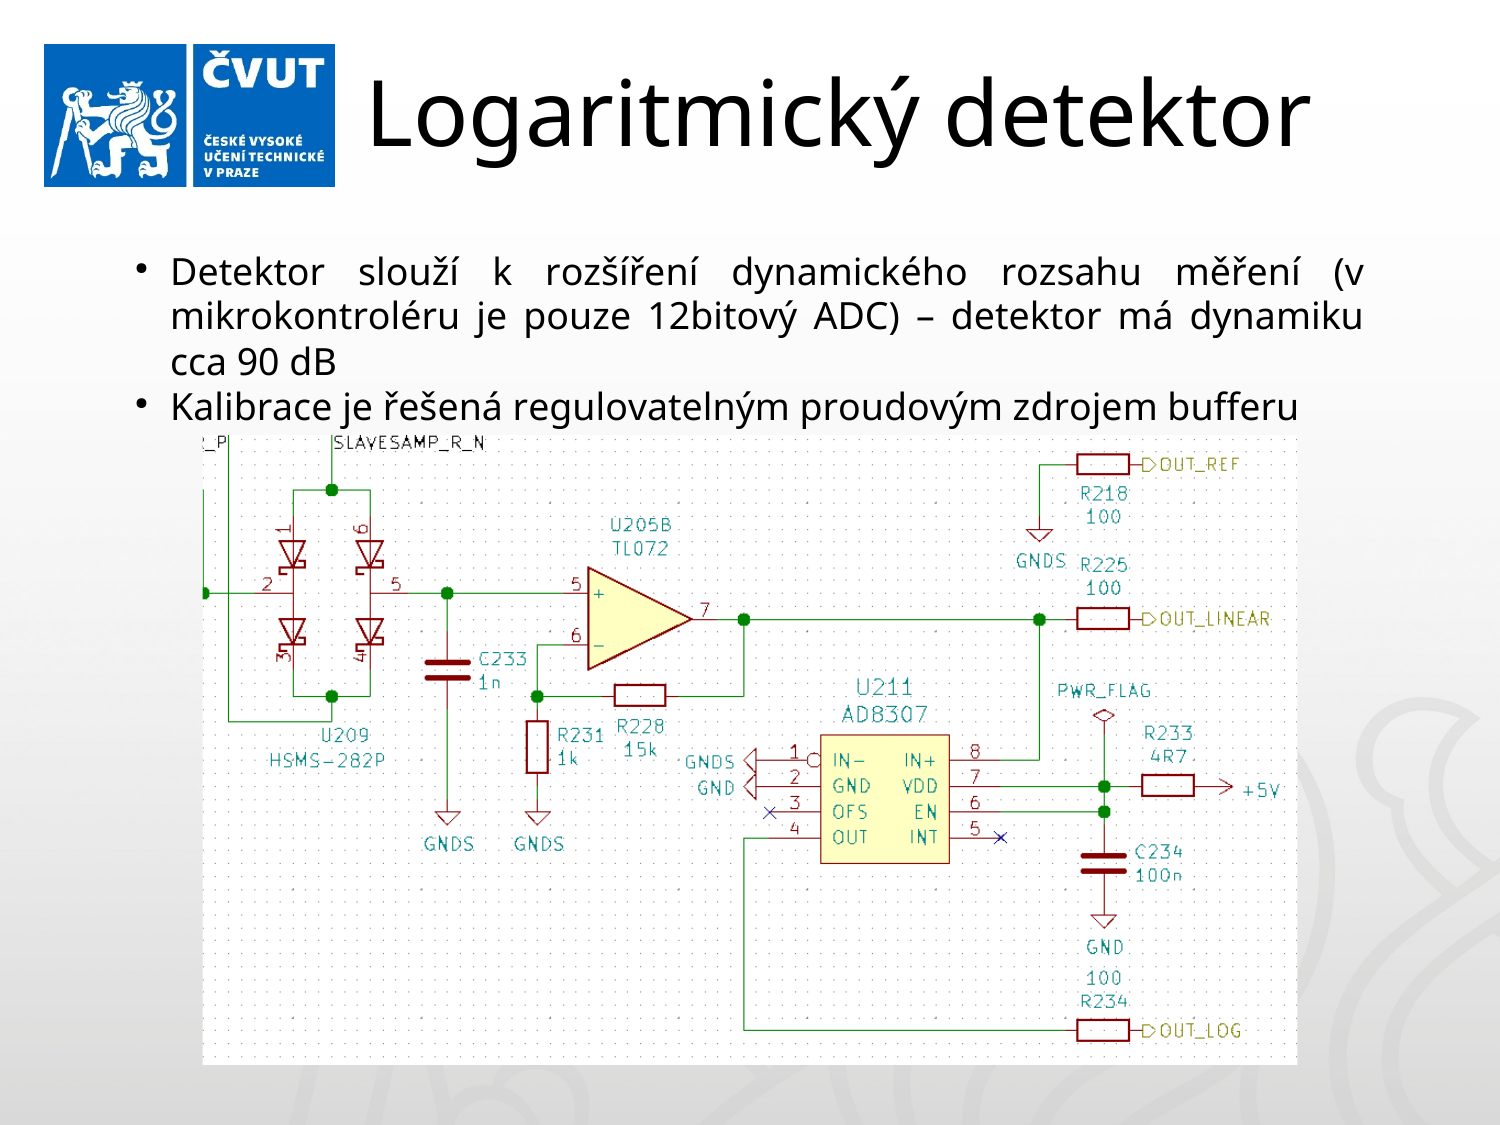

# Logaritmický detektor
Detektor slouží k rozšíření dynamického rozsahu měření (v mikrokontroléru je pouze 12bitový ADC) – detektor má dynamiku cca 90 dB
Kalibrace je řešená regulovatelným proudovým zdrojem bufferu